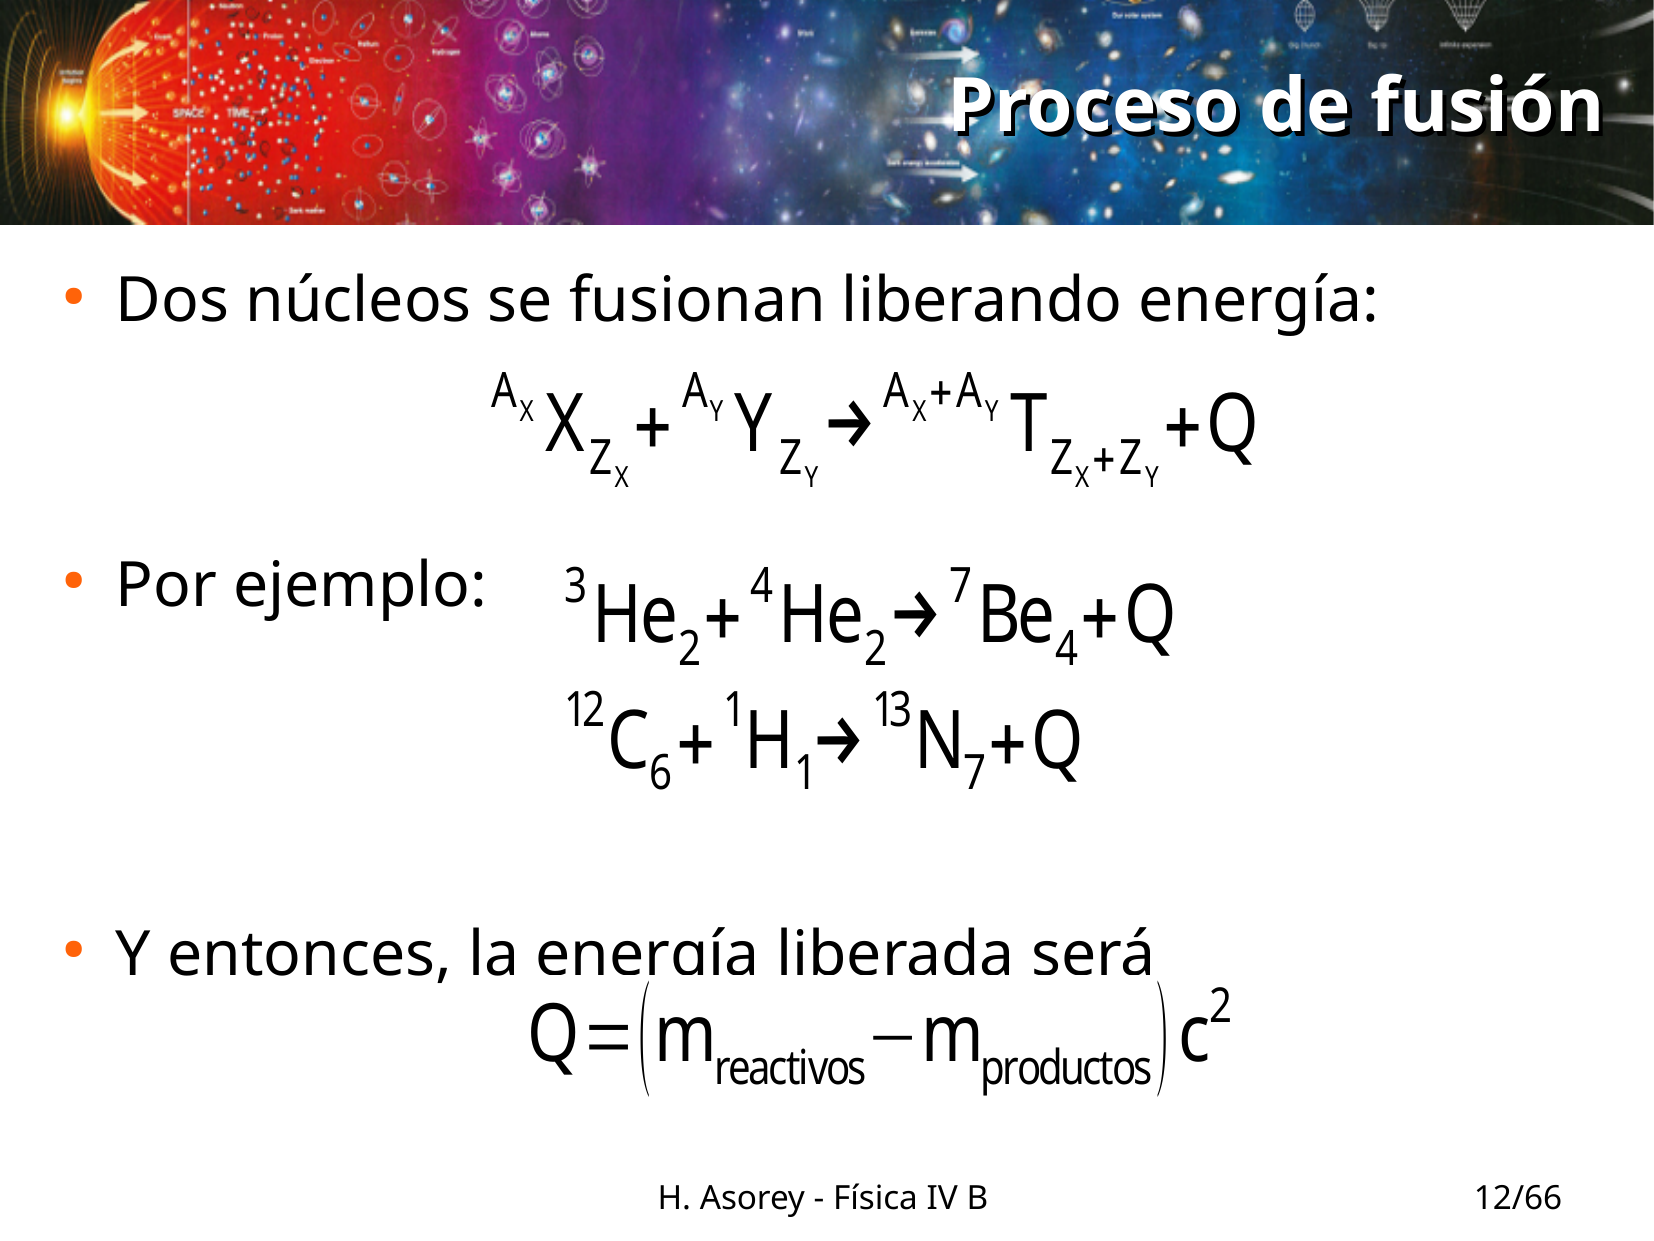

# Proceso de fusión
Dos núcleos se fusionan liberando energía:
Por ejemplo:
Y entonces, la energía liberada será
H. Asorey - Física IV B
12